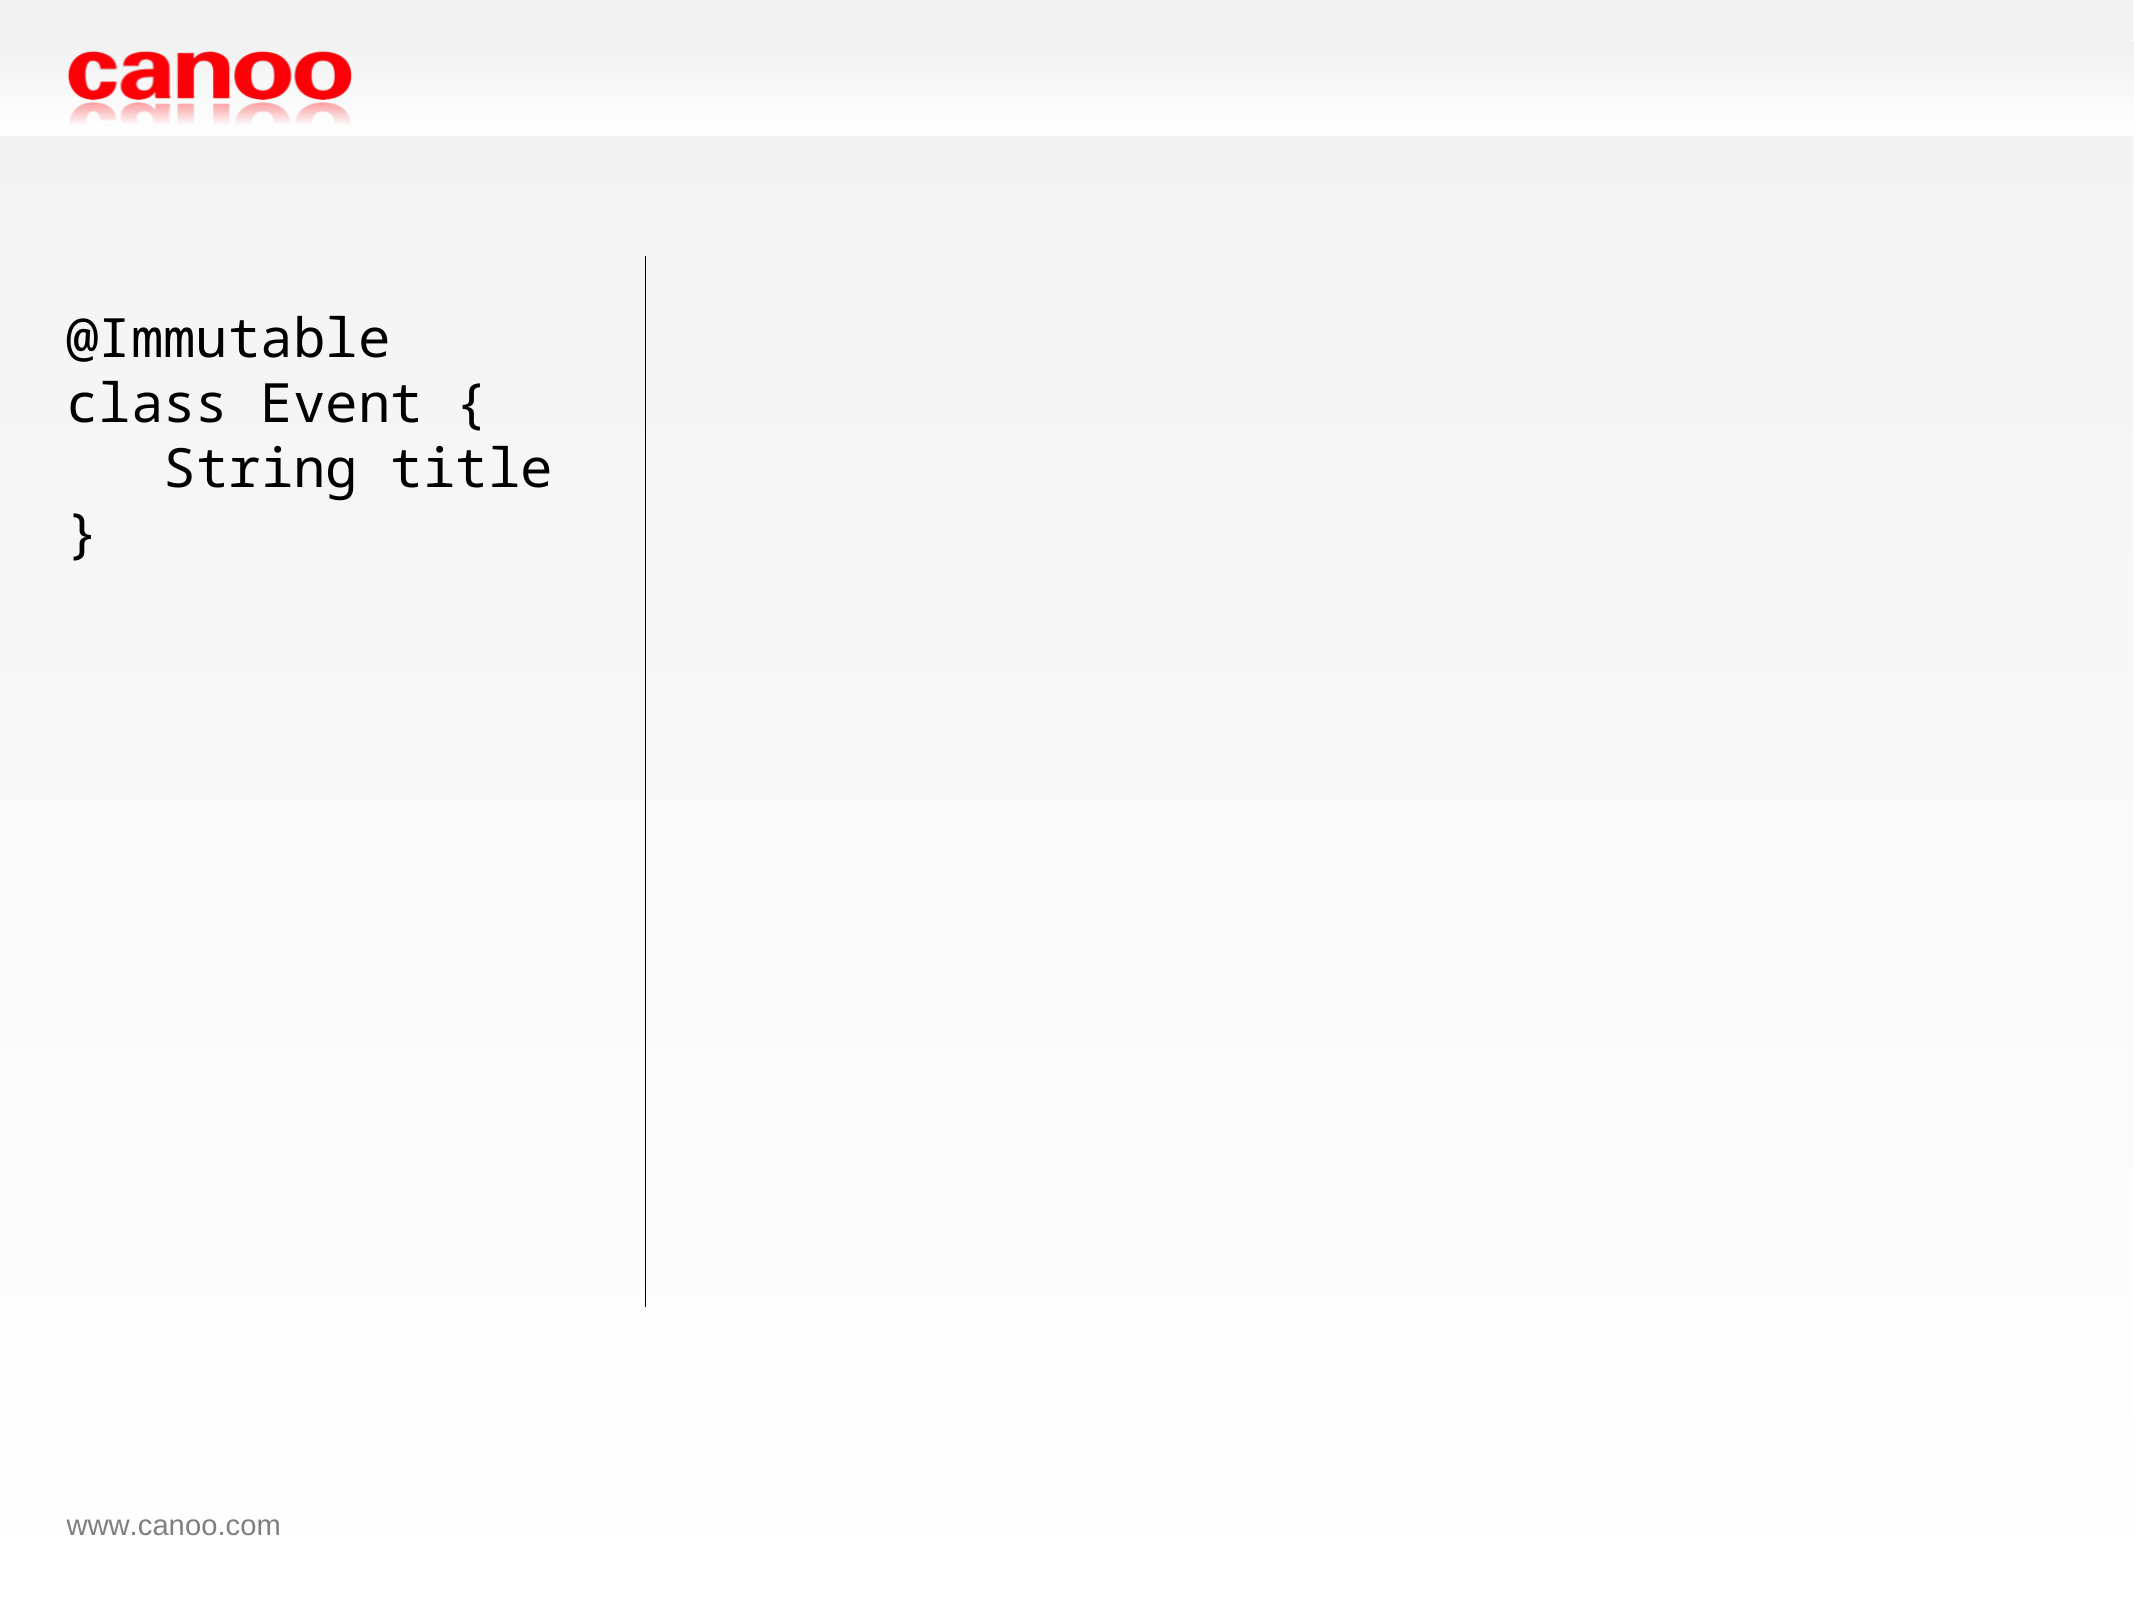

@Immutable
class Event {
 String title
}